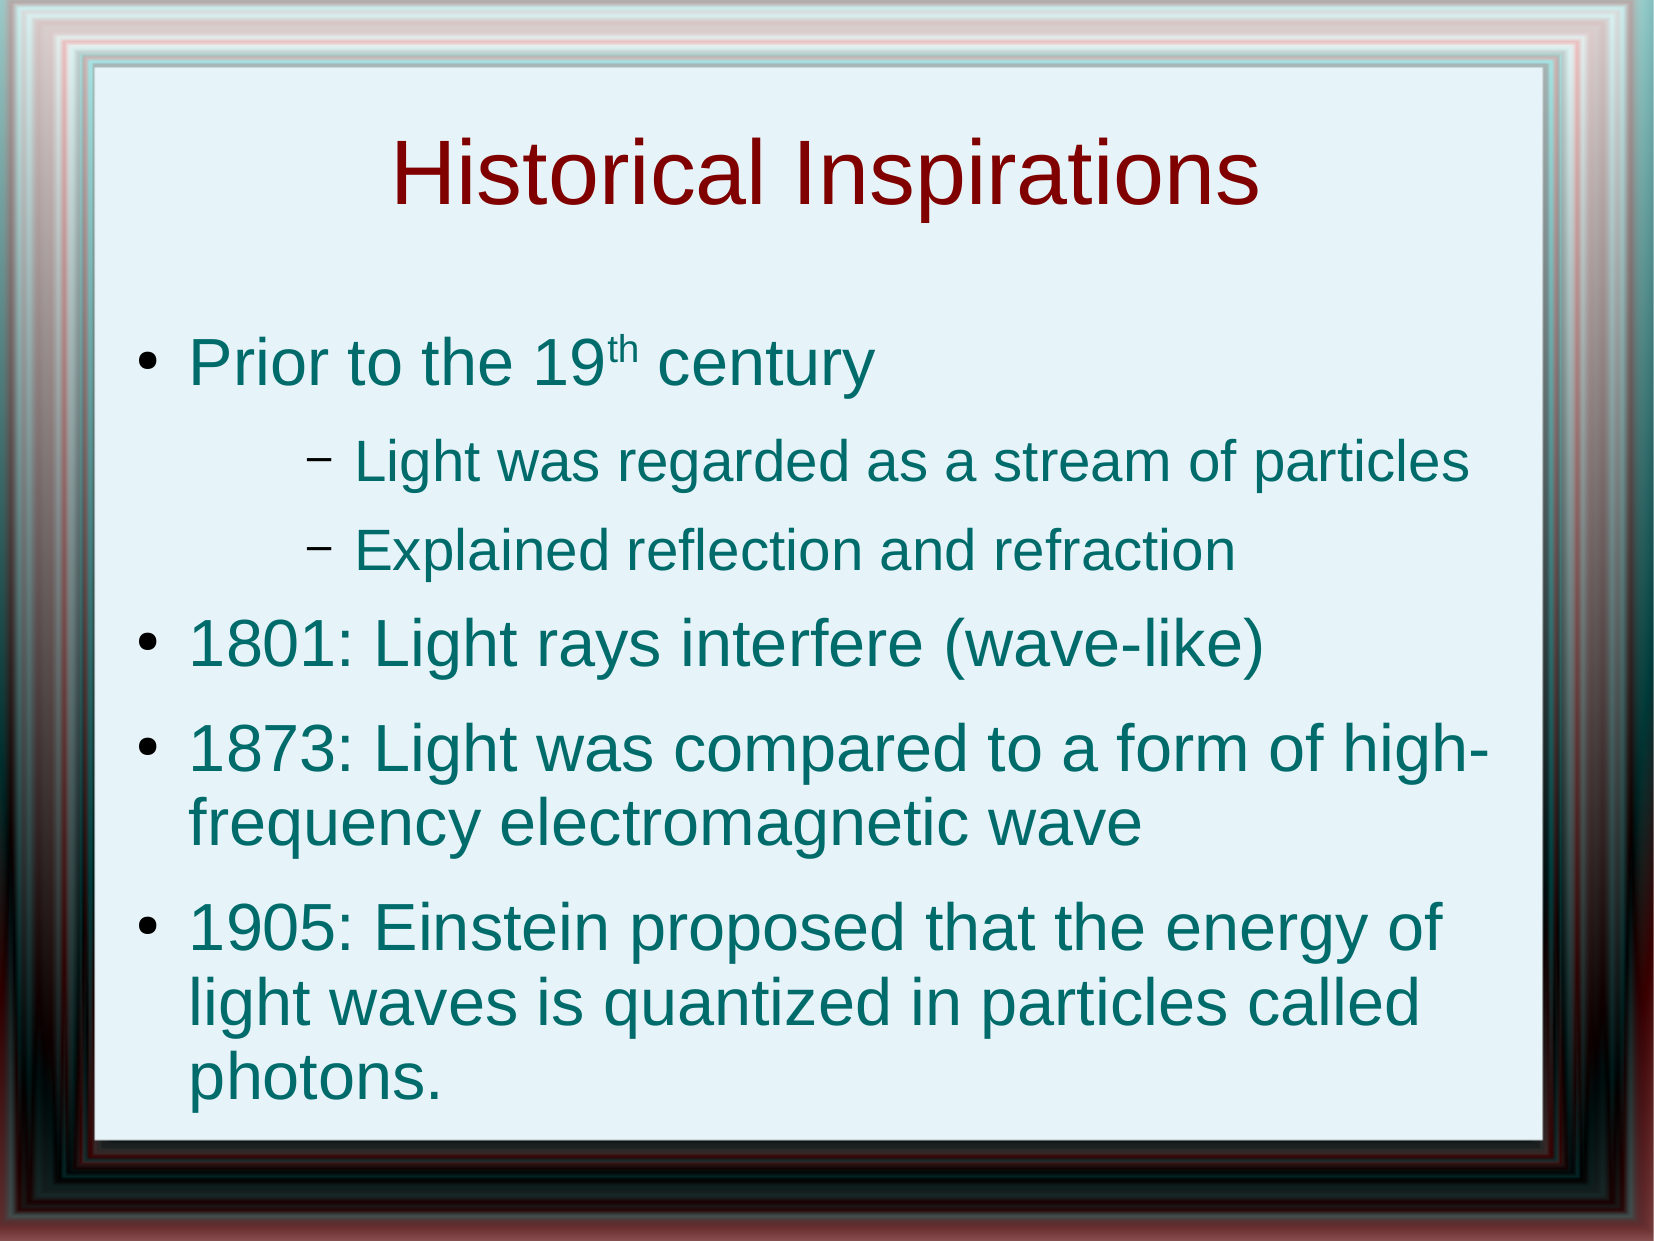

# Historical Inspirations
Prior to the 19th century
Light was regarded as a stream of particles
Explained reflection and refraction
1801: Light rays interfere (wave-like)
1873: Light was compared to a form of high-frequency electromagnetic wave
1905: Einstein proposed that the energy of light waves is quantized in particles called photons.